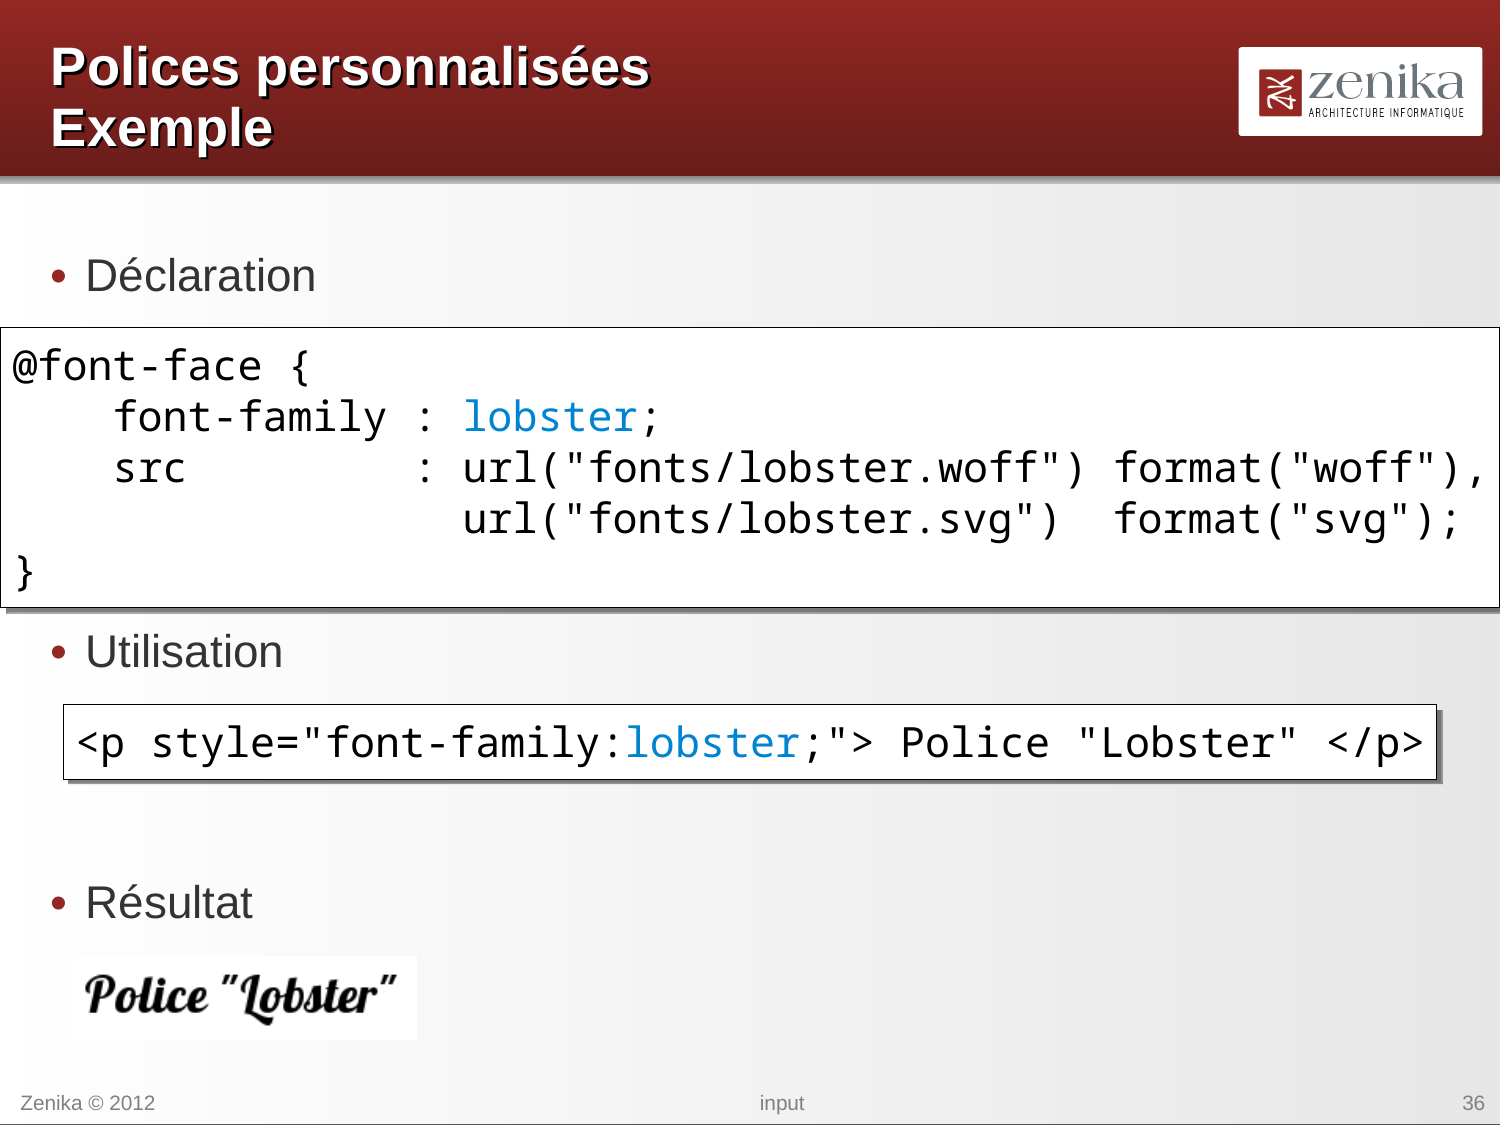

# Polices personnalisées Exemple
Déclaration
Utilisation
Résultat
@font-face {
 font-family : lobster;
 src : url("fonts/lobster.woff") format("woff"),
 url("fonts/lobster.svg") format("svg");
}
<p style="font-family:lobster;"> Police "Lobster" </p>